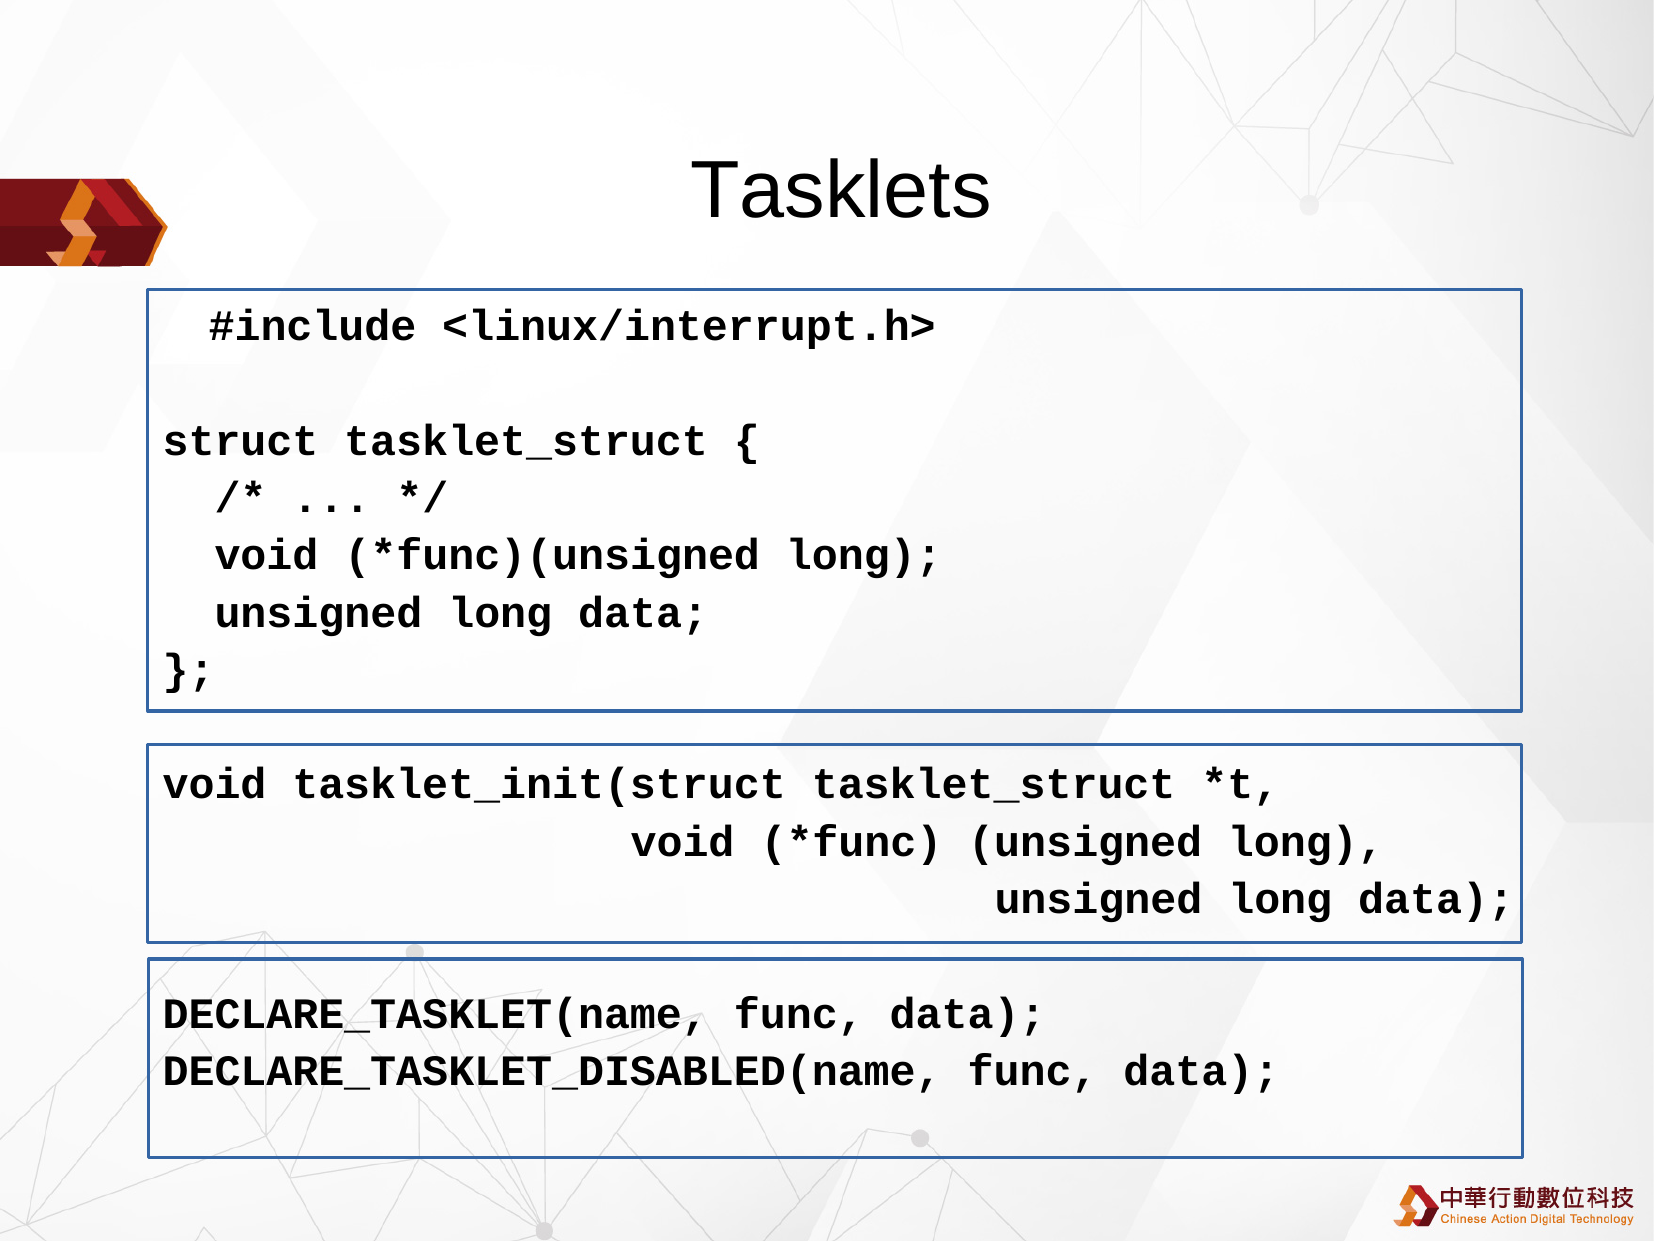

# Tasklets
#include <linux/interrupt.h>
struct tasklet_struct {
 /* ... */
 void (*func)(unsigned long);
 unsigned long data;
};
void tasklet_init(struct tasklet_struct *t,
 void (*func) (unsigned long),
 unsigned long data);
DECLARE_TASKLET(name, func, data);
DECLARE_TASKLET_DISABLED(name, func, data);